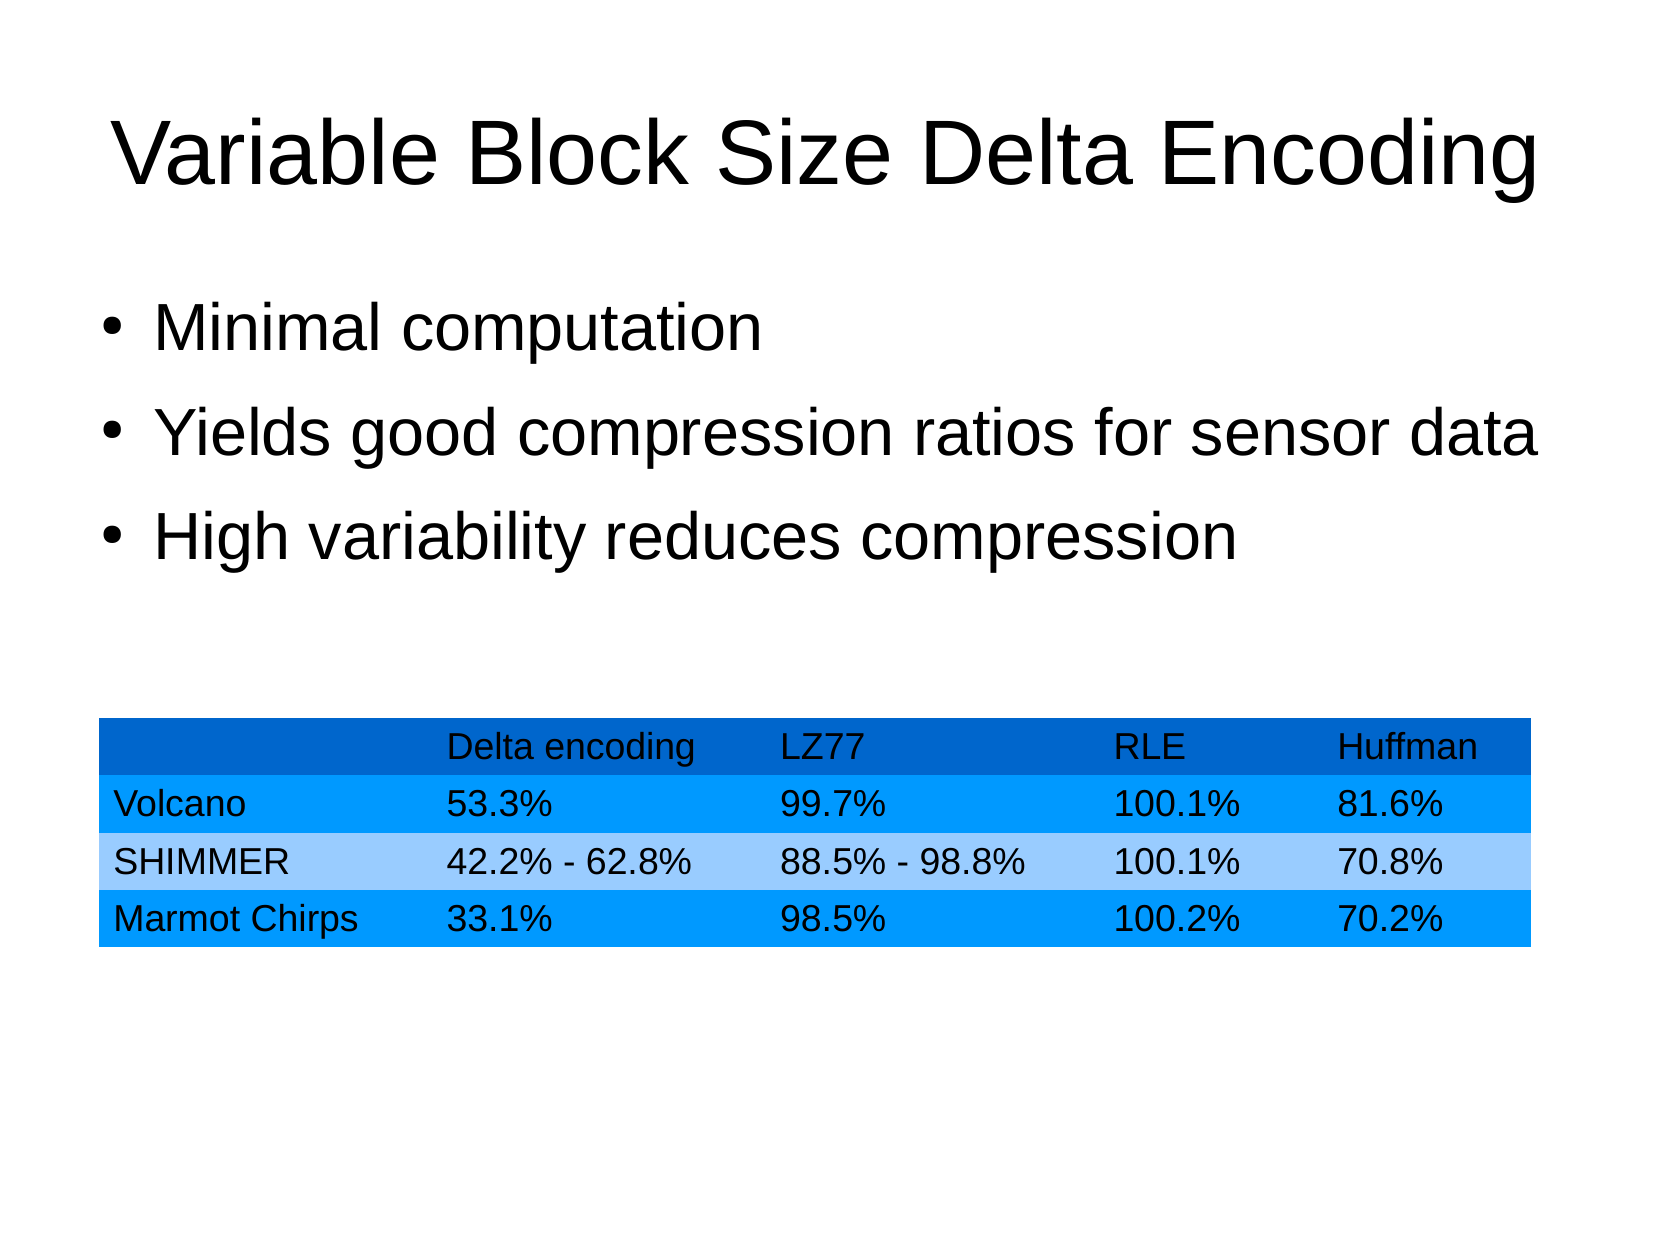

# Variable Block Size Delta Encoding
Minimal computation
Yields good compression ratios for sensor data
High variability reduces compression
| | Delta encoding | LZ77 | RLE | Huffman |
| --- | --- | --- | --- | --- |
| Volcano | 53.3% | 99.7% | 100.1% | 81.6% |
| SHIMMER | 42.2% - 62.8% | 88.5% - 98.8% | 100.1% | 70.8% |
| Marmot Chirps | 33.1% | 98.5% | 100.2% | 70.2% |